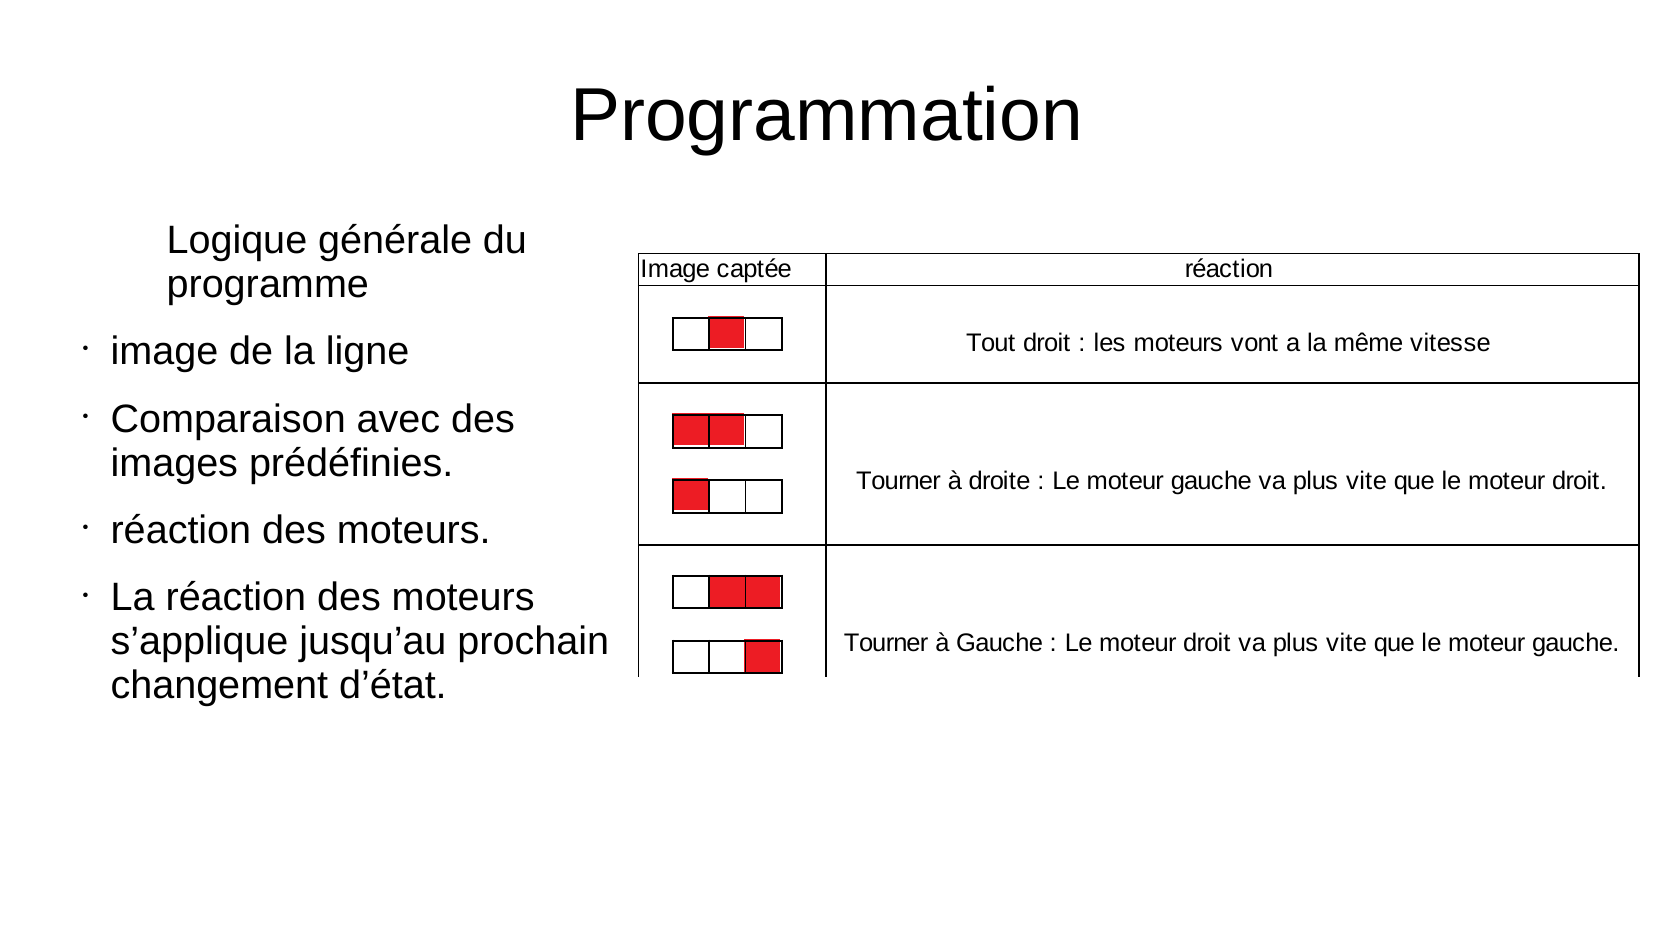

# Programmation
Logique générale du programme
image de la ligne
Comparaison avec des images prédéfinies.
réaction des moteurs.
La réaction des moteurs s’applique jusqu’au prochain changement d’état.